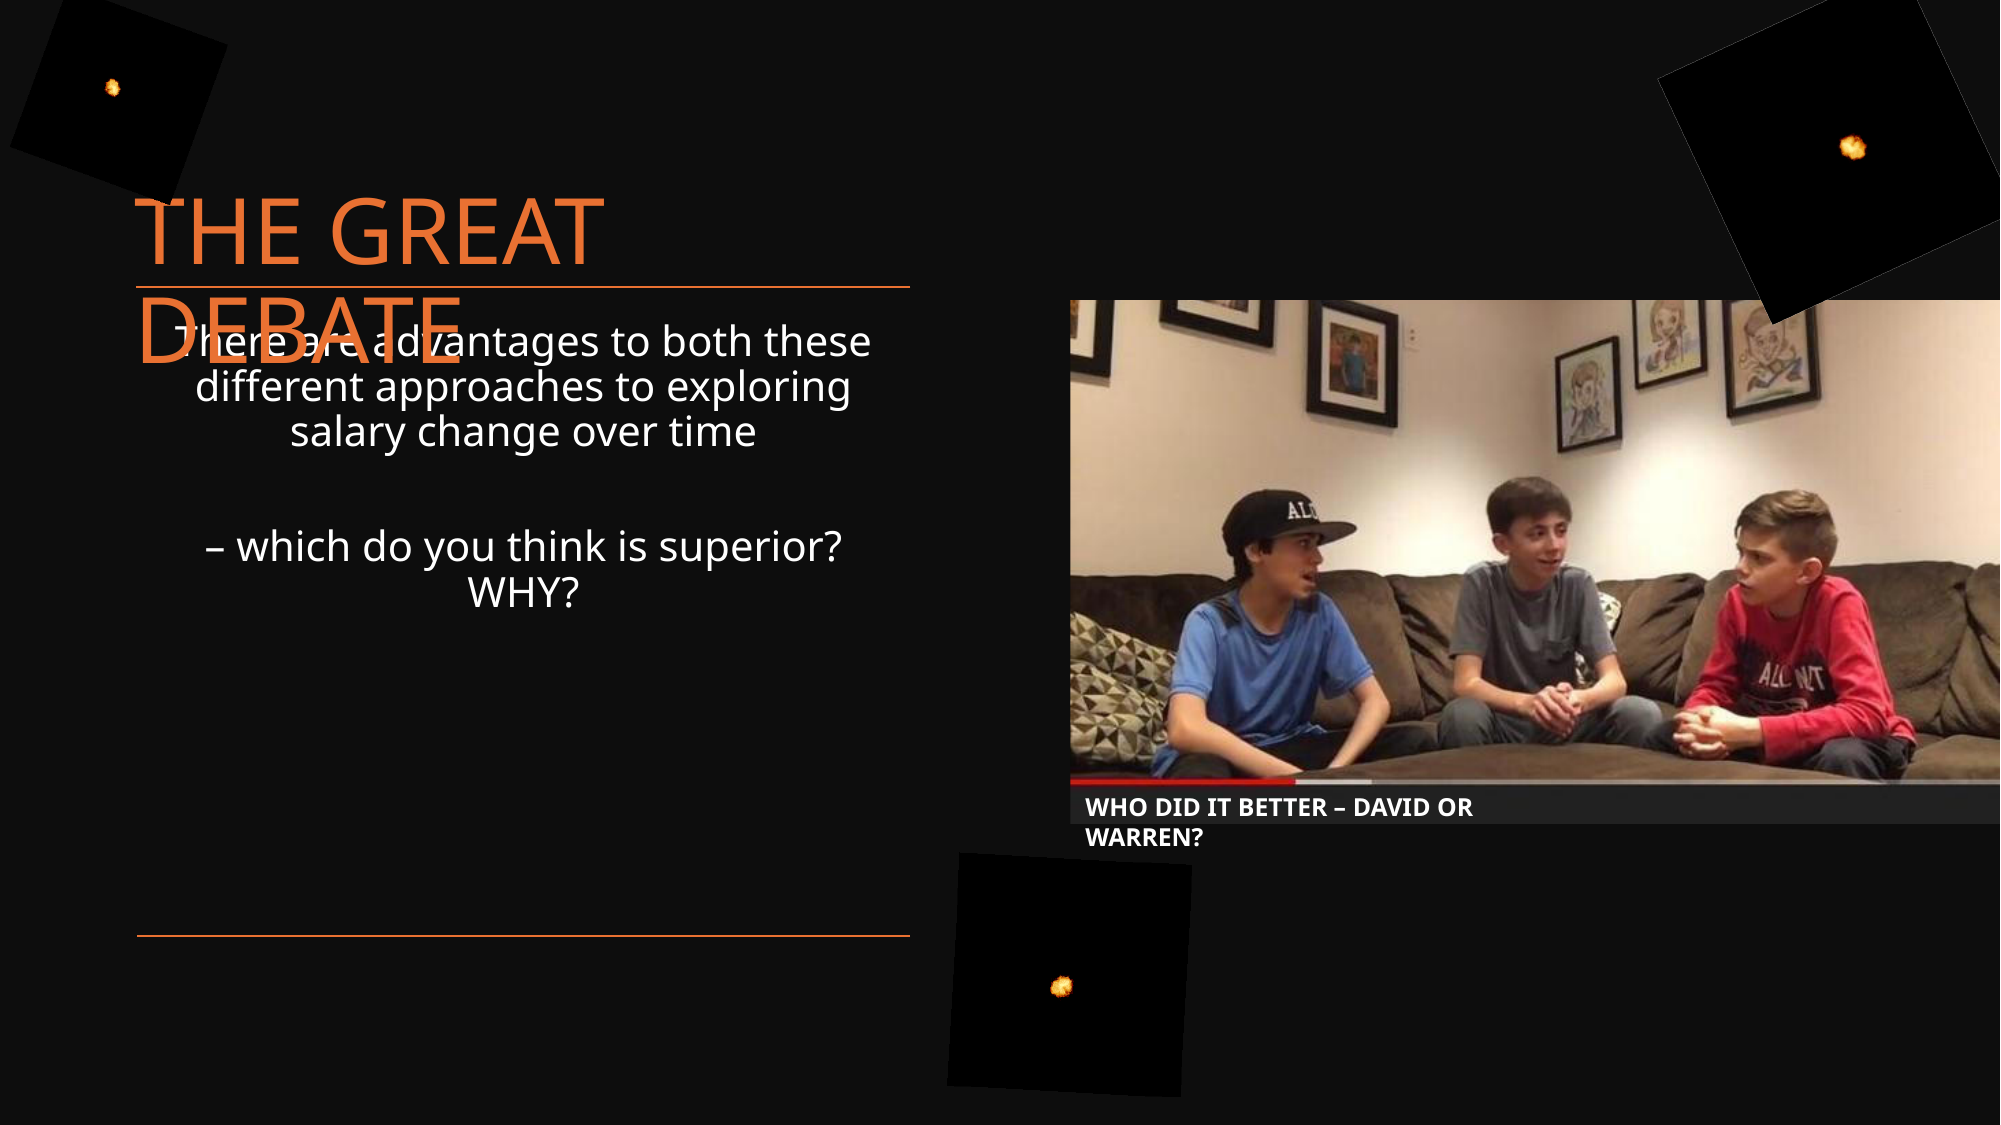

THE GREAT DEBATE
WHO DID IT BETTER – DAVID OR WARREN?
There are advantages to both these different approaches to exploring salary change over time
– which do you think is superior? WHY?